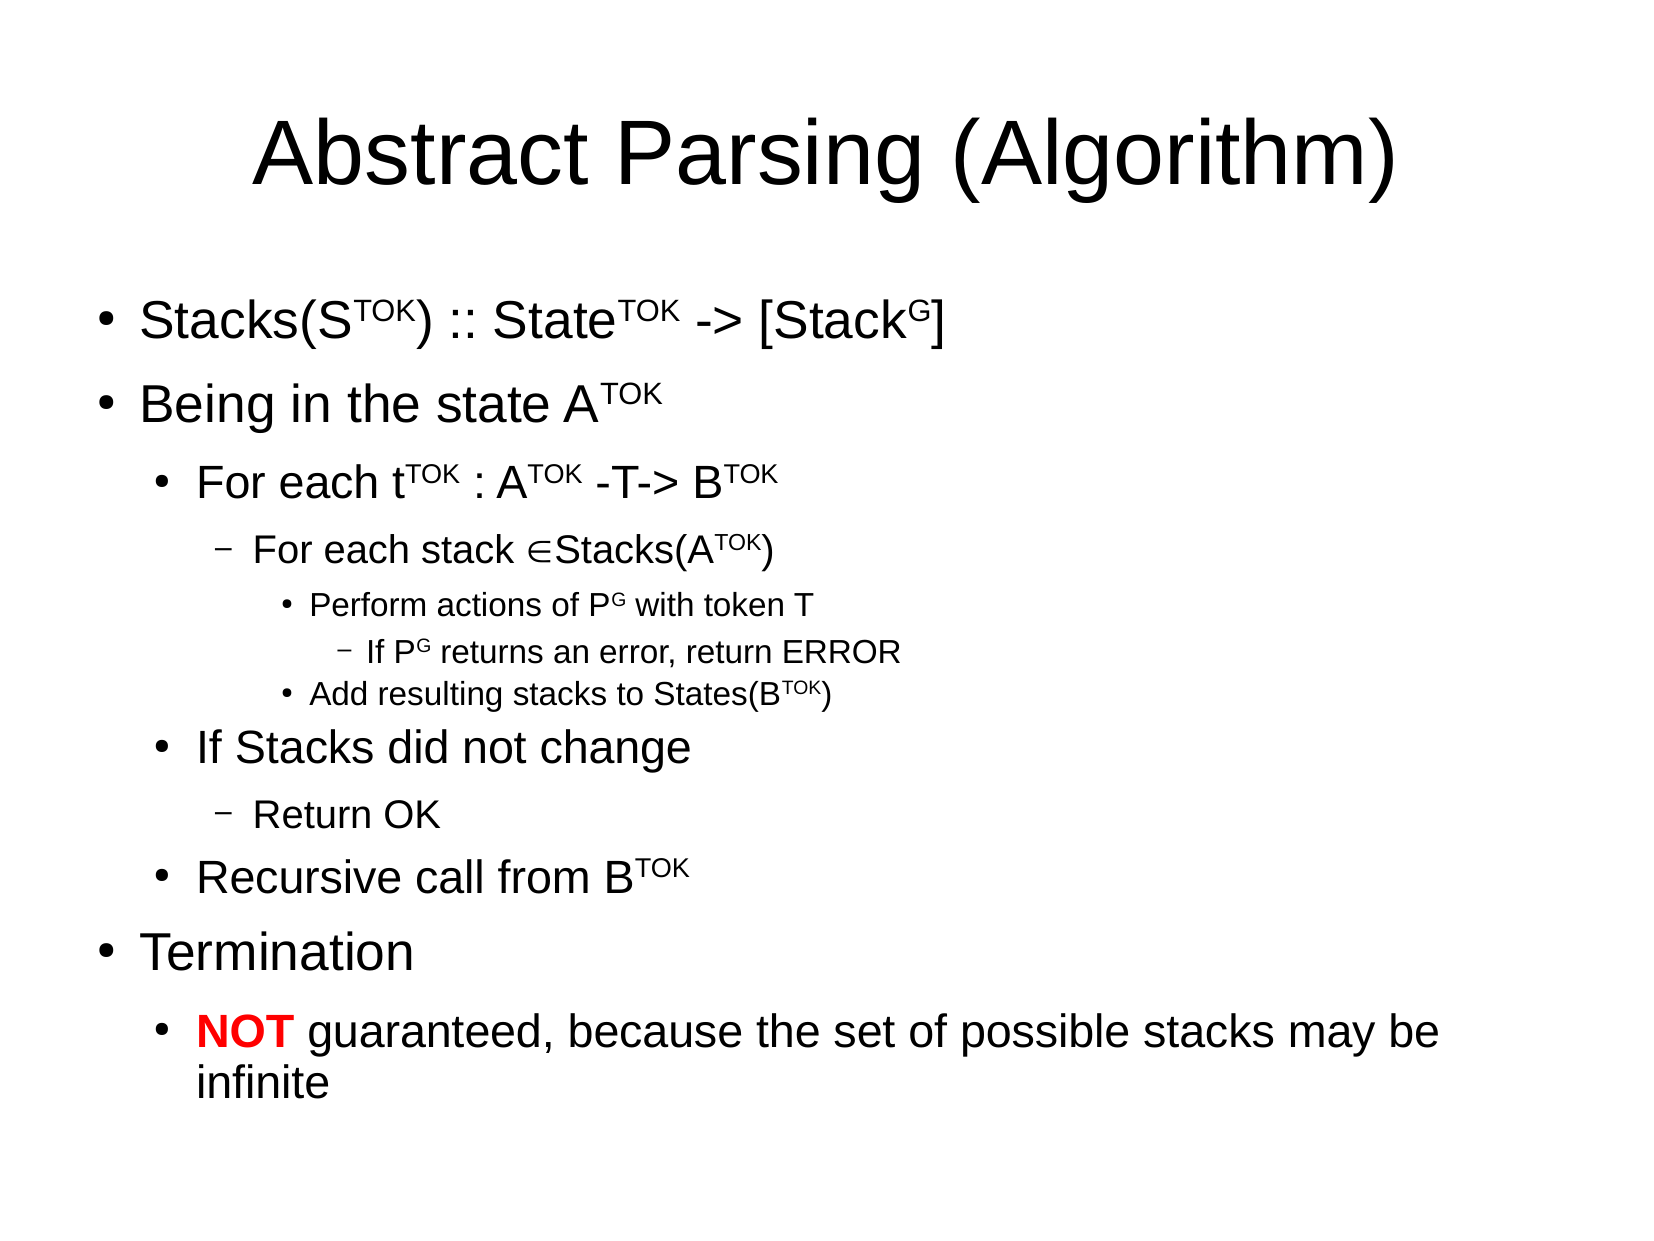

# Abstract Parsing (Algorithm)
Stacks(STOK) :: StateTOK -> [StackG]
Being in the state ATOK
For each tTOK : ATOK -T-> BTOK
For each stack Stacks(ATOK)
Perform actions of PG with token T
If PG returns an error, return ERROR
Add resulting stacks to States(BTOK)
If Stacks did not change
Return OK
Recursive call from BTOK
Termination
NOT guaranteed, because the set of possible stacks may be infinite